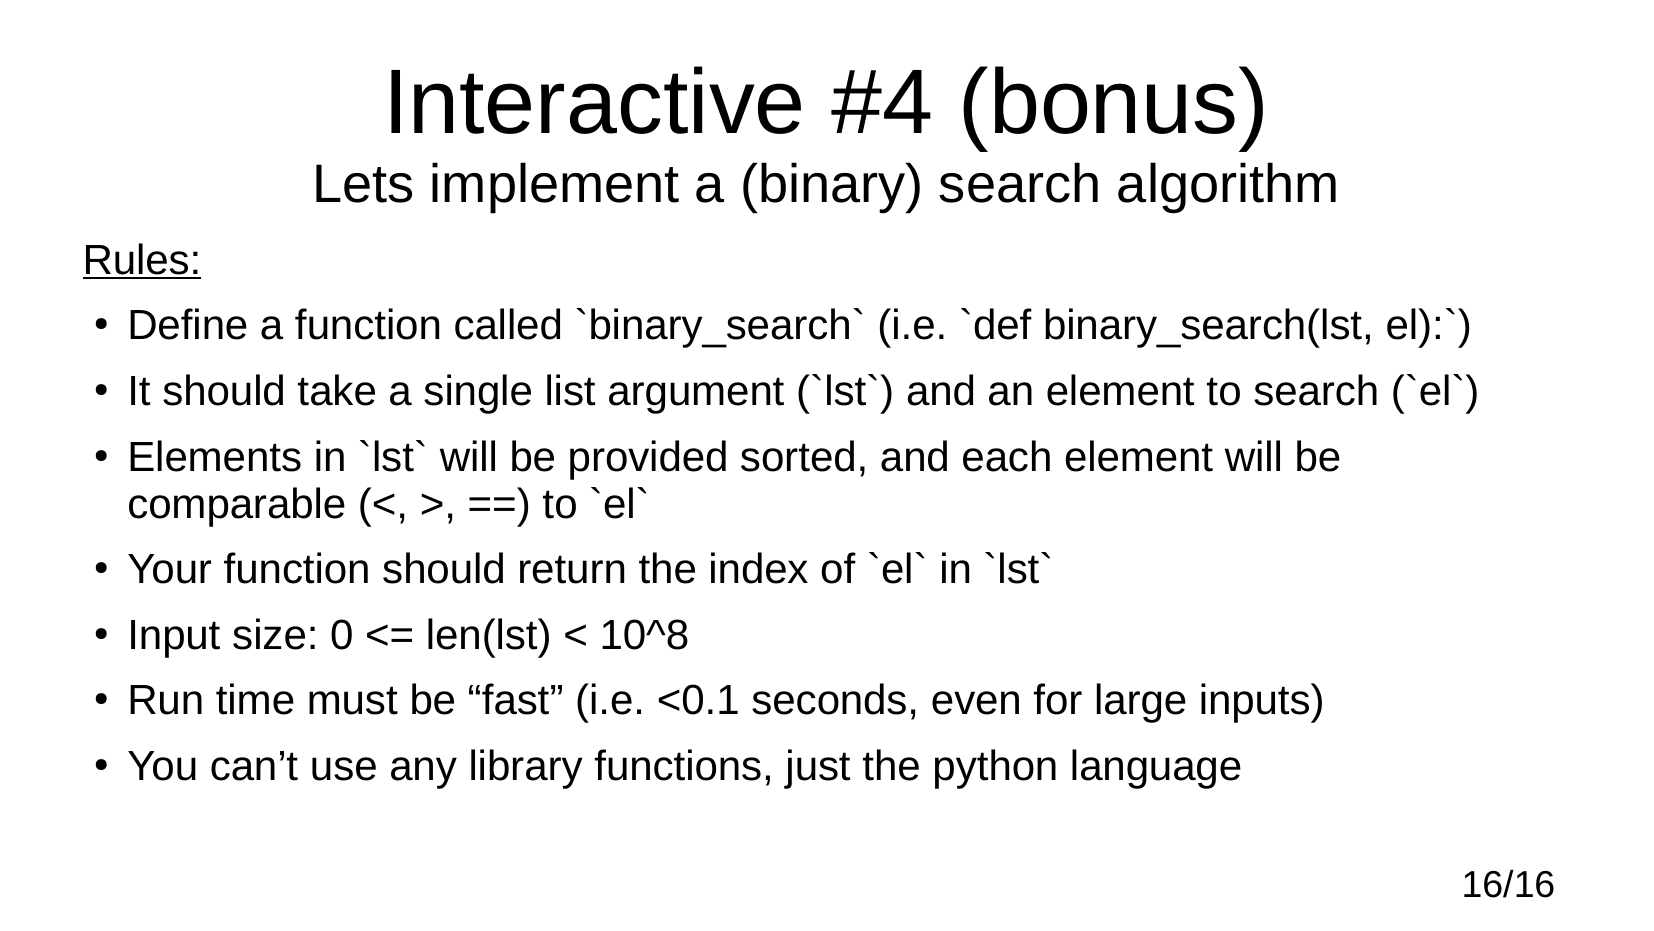

# Interactive #4 (bonus) Lets implement a (binary) search algorithm
Rules:
Define a function called `binary_search` (i.e. `def binary_search(lst, el):`)
It should take a single list argument (`lst`) and an element to search (`el`)
Elements in `lst` will be provided sorted, and each element will be comparable (<, >, ==) to `el`
Your function should return the index of `el` in `lst`
Input size: 0 <= len(lst) < 10^8
Run time must be “fast” (i.e. <0.1 seconds, even for large inputs)
You can’t use any library functions, just the python language